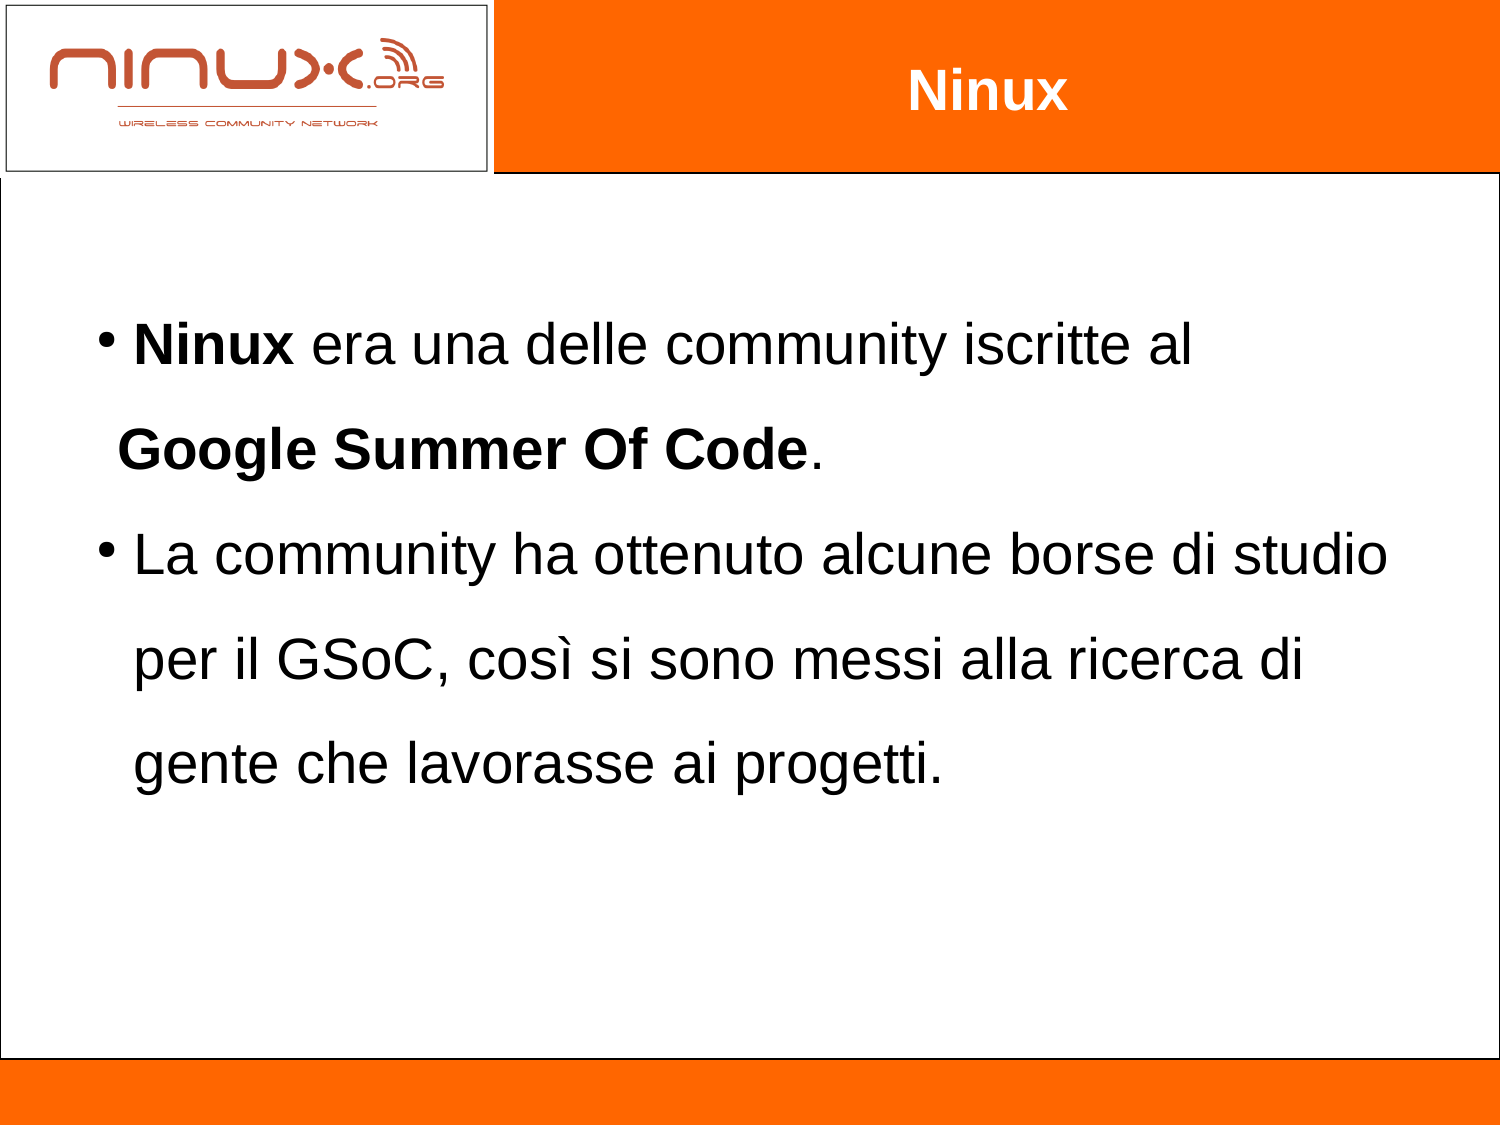

# Ninux
 Ninux era una delle community iscritte al
Google Summer Of Code.
 La community ha ottenuto alcune borse di studio per il GSoC, così si sono messi alla ricerca di gente che lavorasse ai progetti.